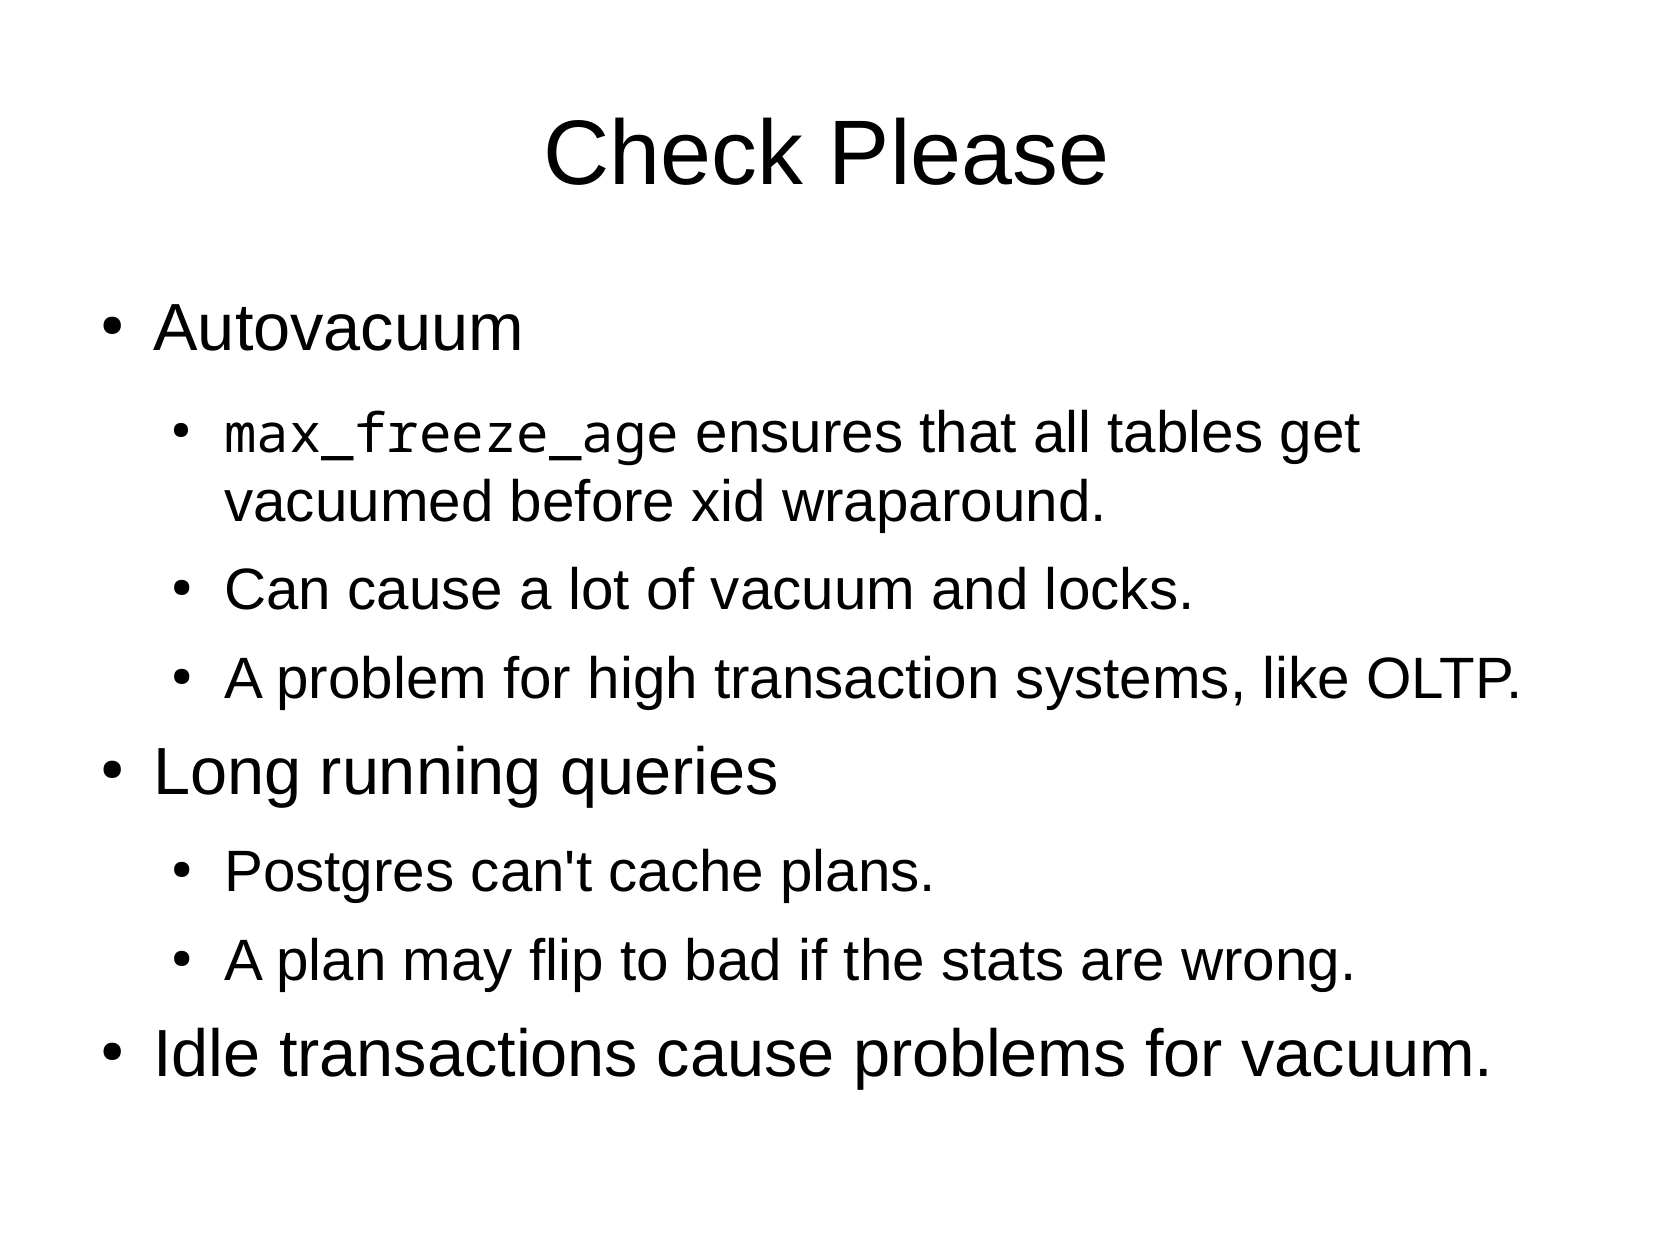

# Check Please
Autovacuum
max_freeze_age ensures that all tables get vacuumed before xid wraparound.
Can cause a lot of vacuum and locks.
A problem for high transaction systems, like OLTP.
Long running queries
Postgres can't cache plans.
A plan may flip to bad if the stats are wrong.
Idle transactions cause problems for vacuum.